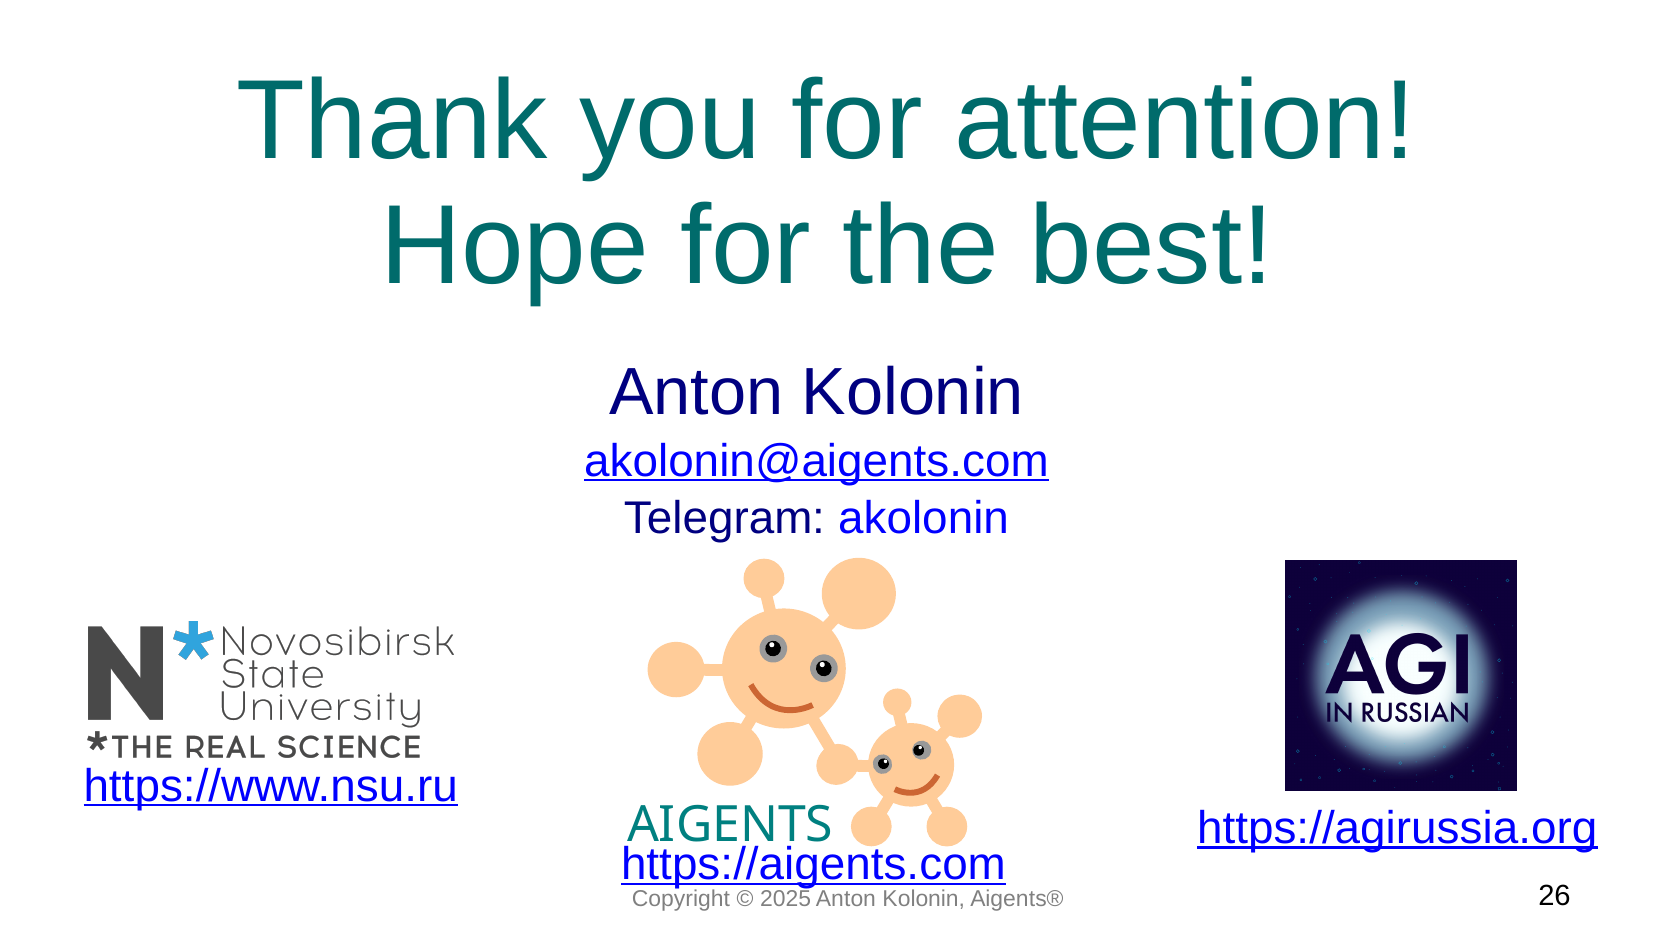

Thank you for attention!
Hope for the best!
Anton Kolonin
akolonin@aigents.com
Telegram: akolonin
AIGENTS
https://agirussia.org
https://www.nsu.ru
https://aigents.com
Copyright © 2025 Anton Kolonin, Aigents®
26